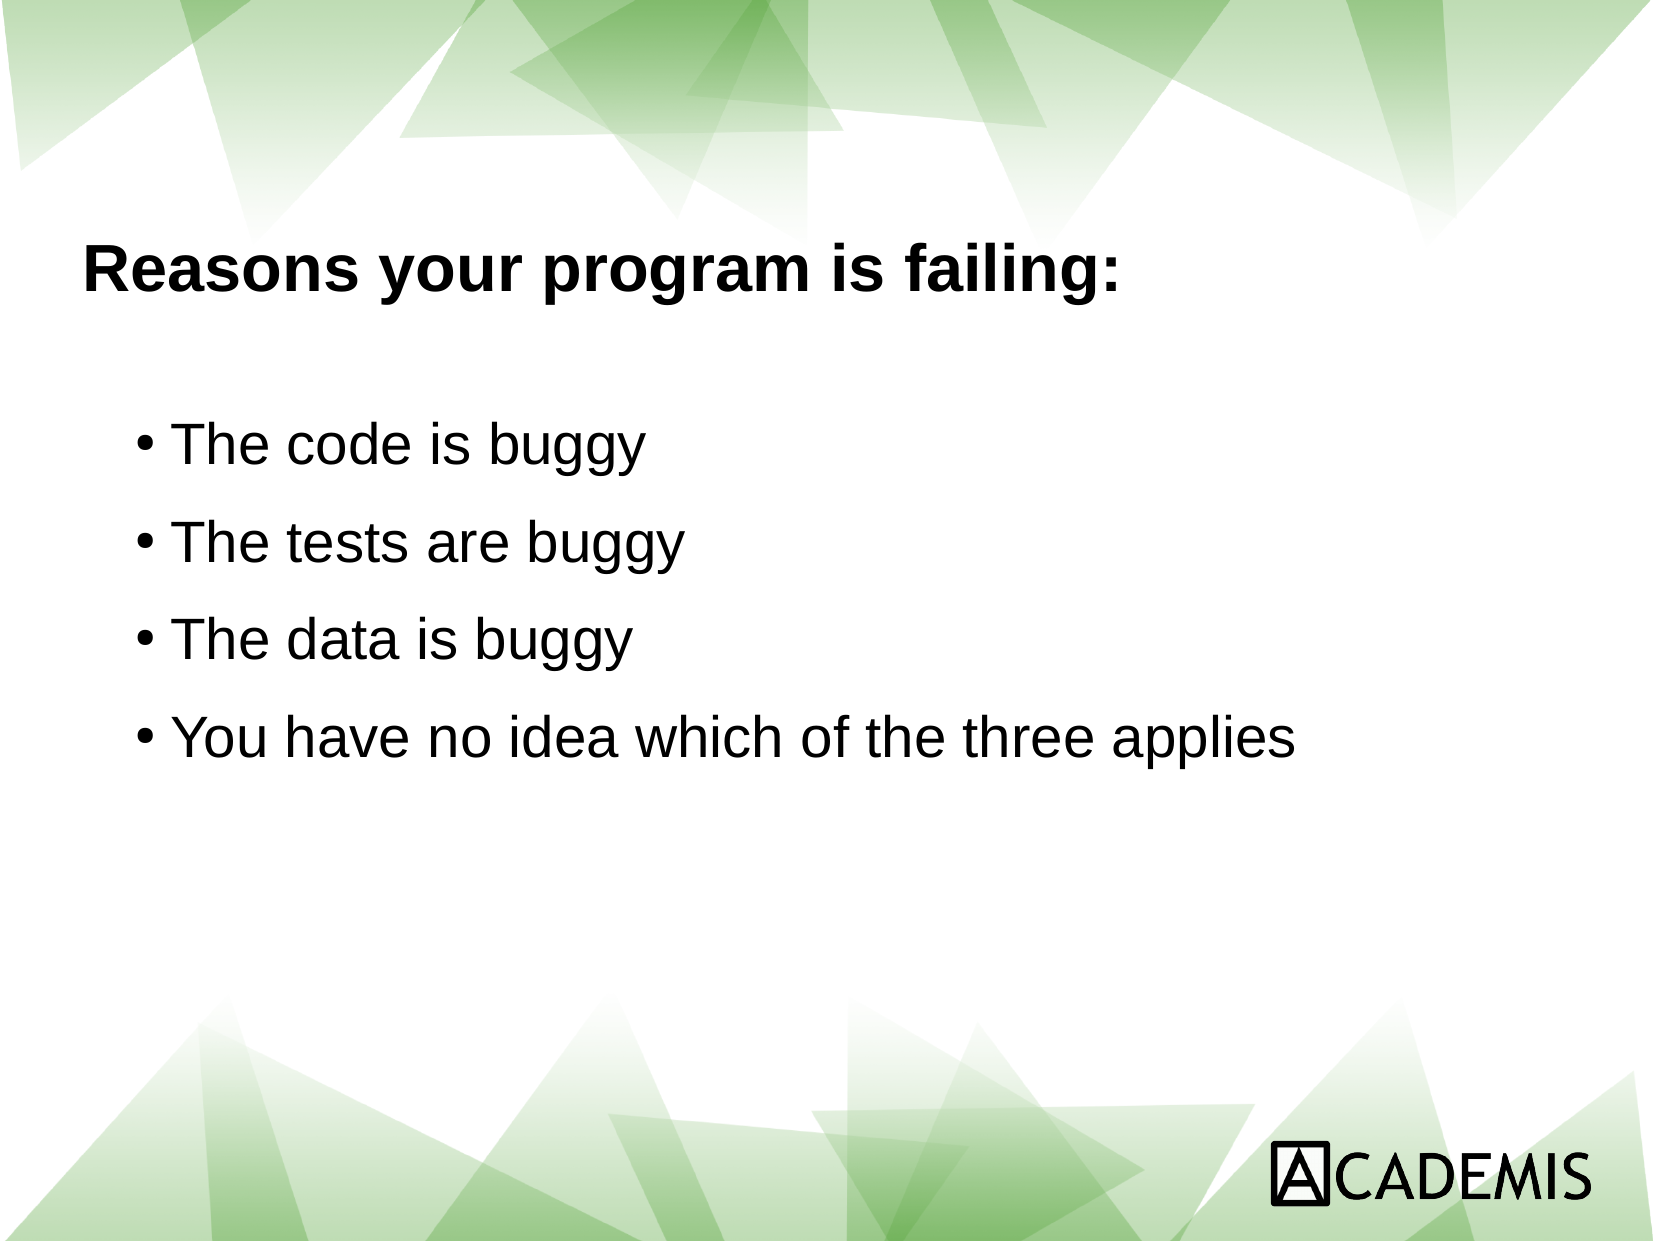

# Reasons your program is failing:
The code is buggy
The tests are buggy
The data is buggy
You have no idea which of the three applies